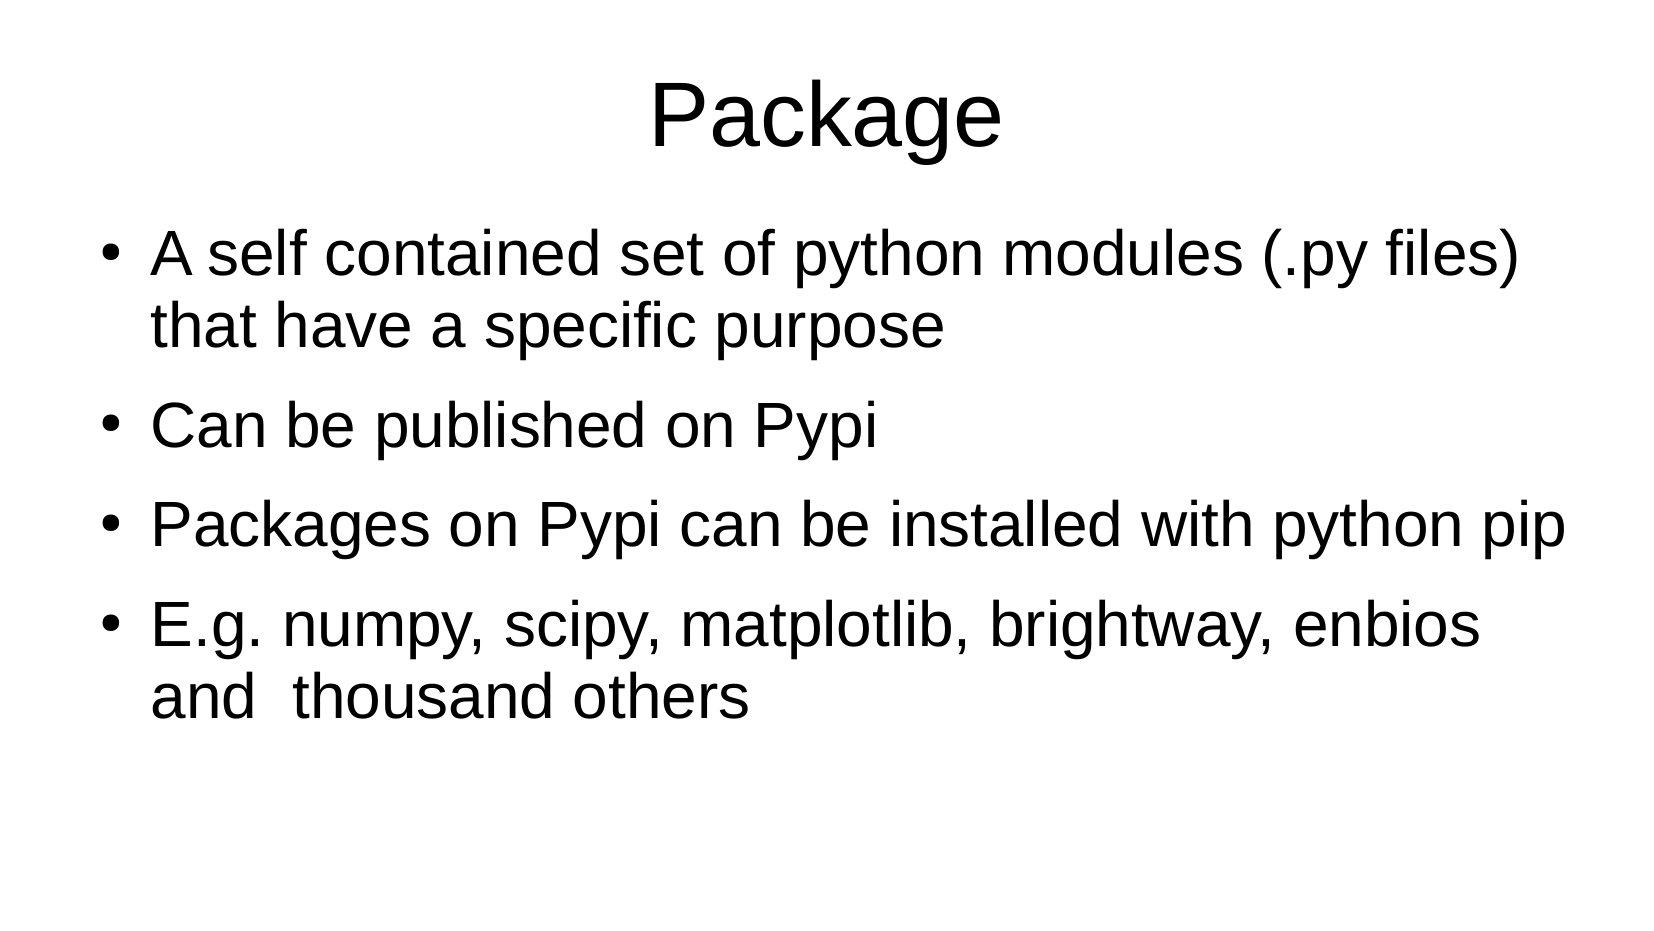

# Package
A self contained set of python modules (.py files) that have a specific purpose
Can be published on Pypi
Packages on Pypi can be installed with python pip
E.g. numpy, scipy, matplotlib, brightway, enbios and thousand others